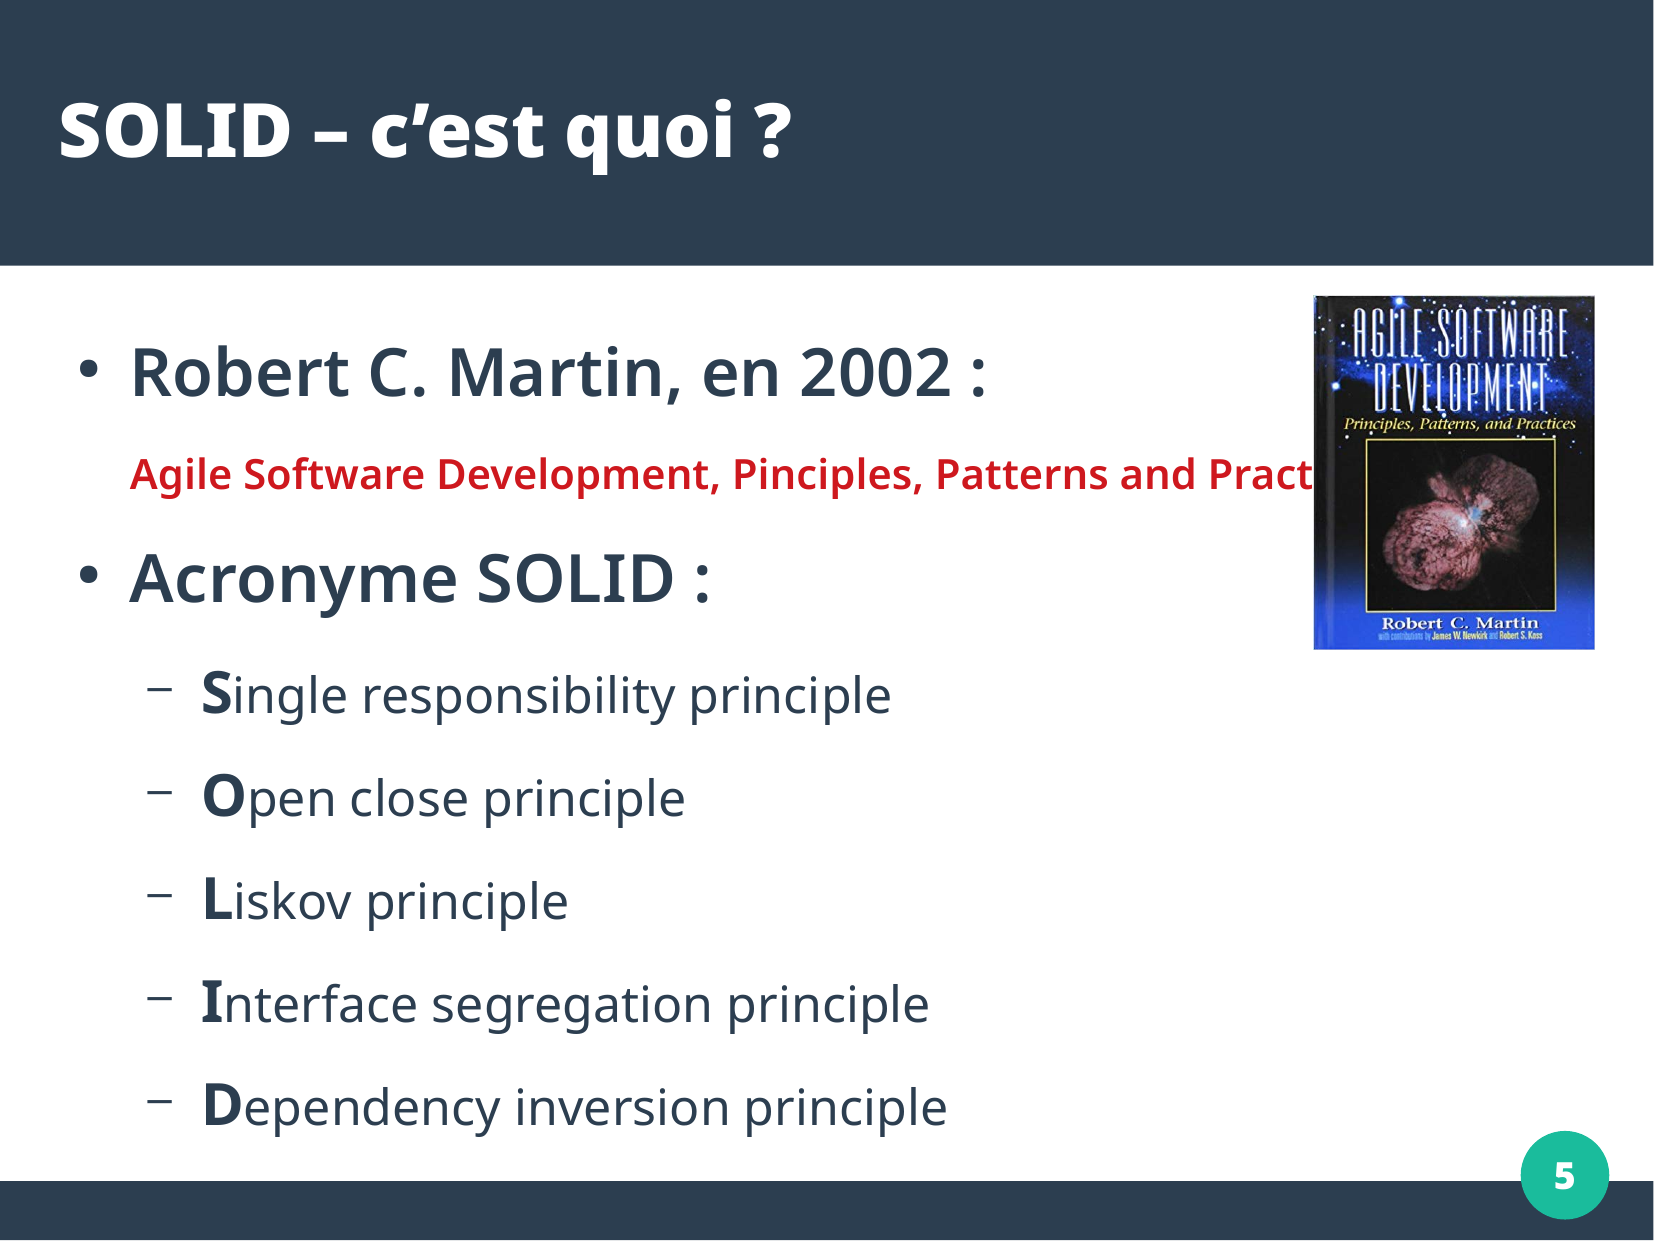

# SOLID – c’est quoi ?
Robert C. Martin, en 2002 :
Agile Software Development, Pinciples, Patterns and Practices
Acronyme SOLID :
Single responsibility principle
Open close principle
Liskov principle
Interface segregation principle
Dependency inversion principle
5